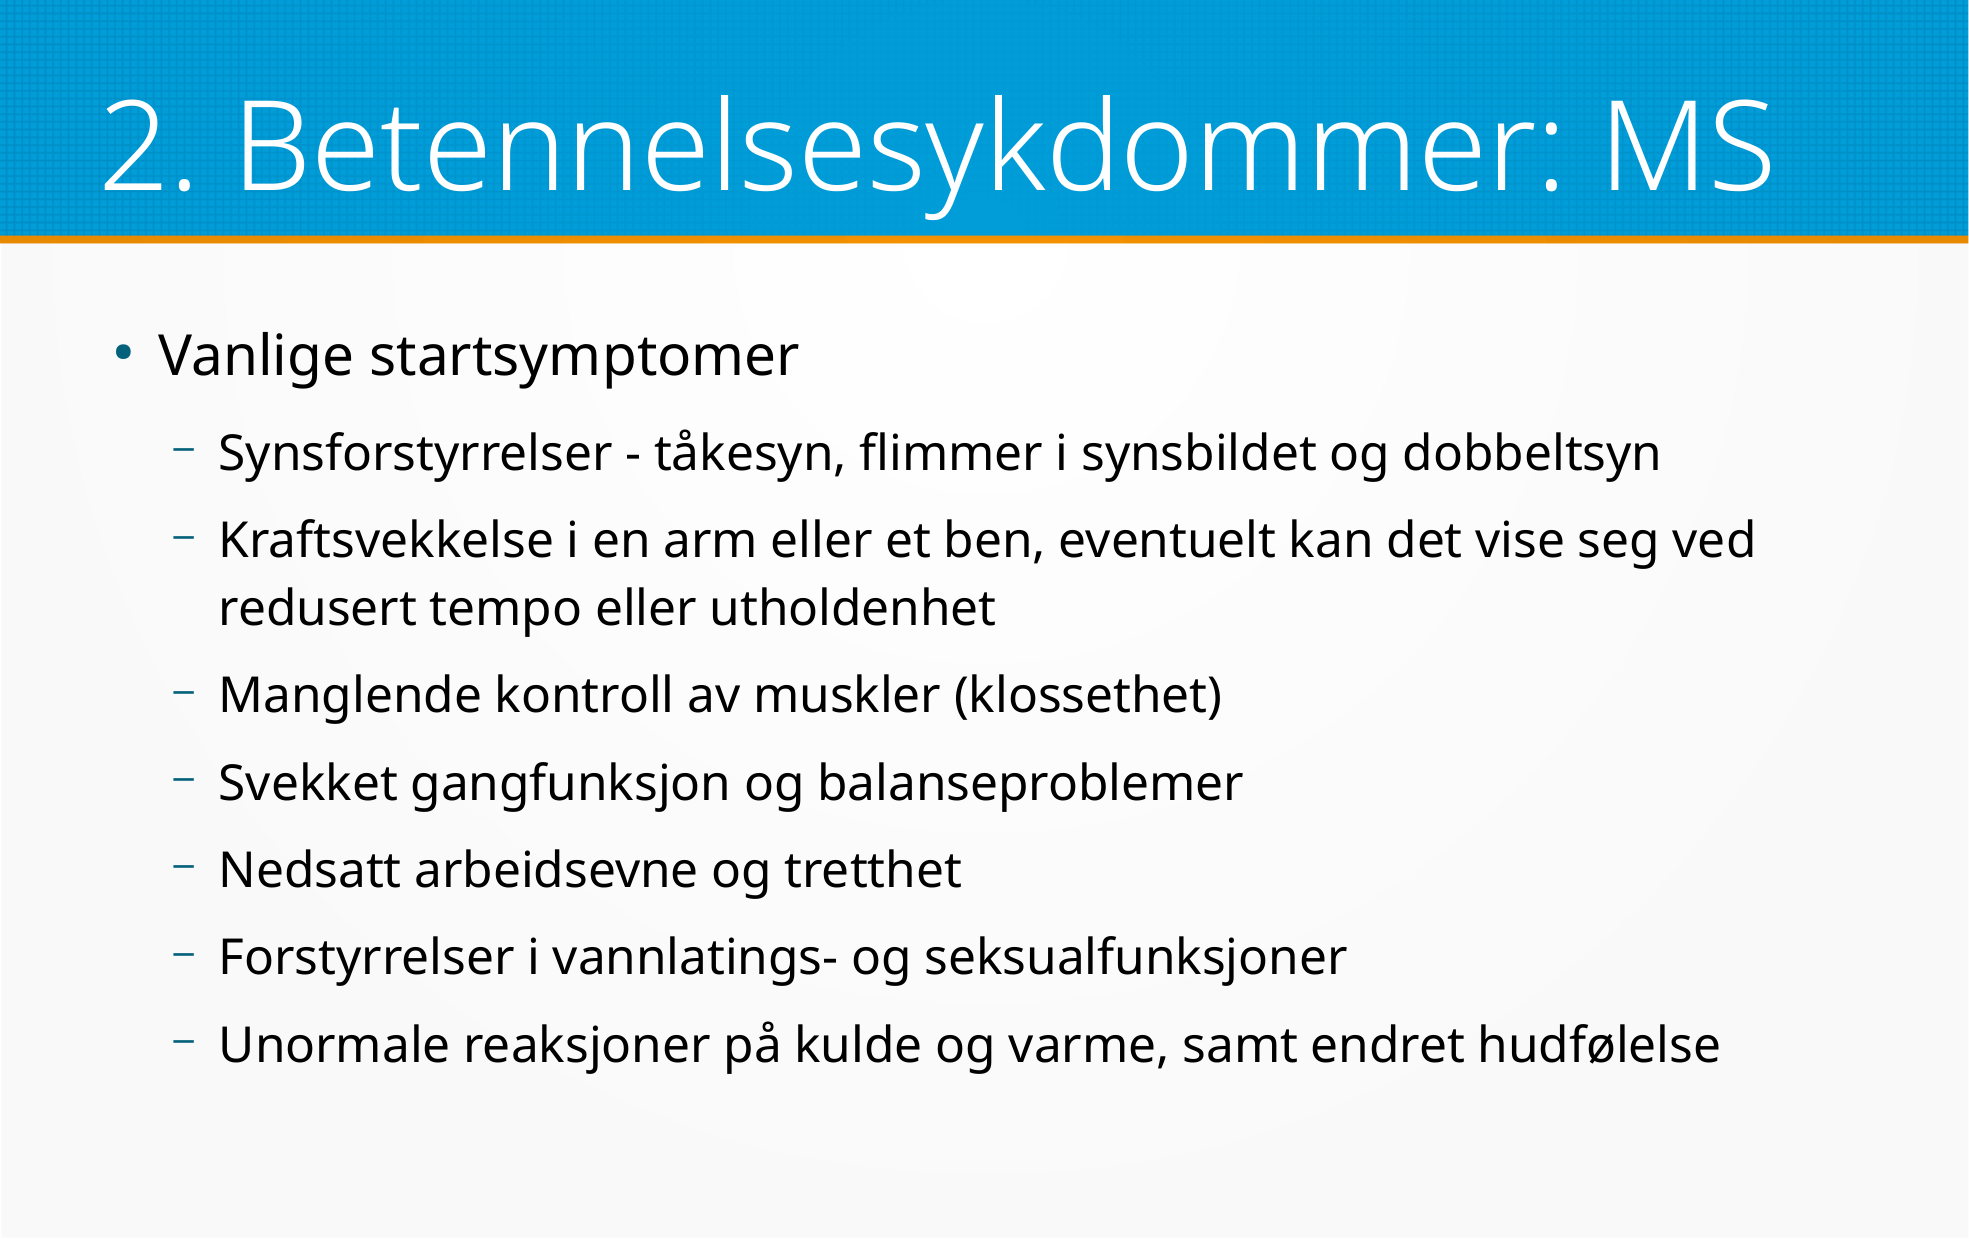

# 2. Betennelsesykdommer: MS
Vanlige startsymptomer
Synsforstyrrelser - tåkesyn, flimmer i synsbildet og dobbeltsyn
Kraftsvekkelse i en arm eller et ben, eventuelt kan det vise seg ved redusert tempo eller utholdenhet
Manglende kontroll av muskler (klossethet)
Svekket gangfunksjon og balanseproblemer
Nedsatt arbeidsevne og tretthet
Forstyrrelser i vannlatings- og seksualfunksjoner
Unormale reaksjoner på kulde og varme, samt endret hudfølelse